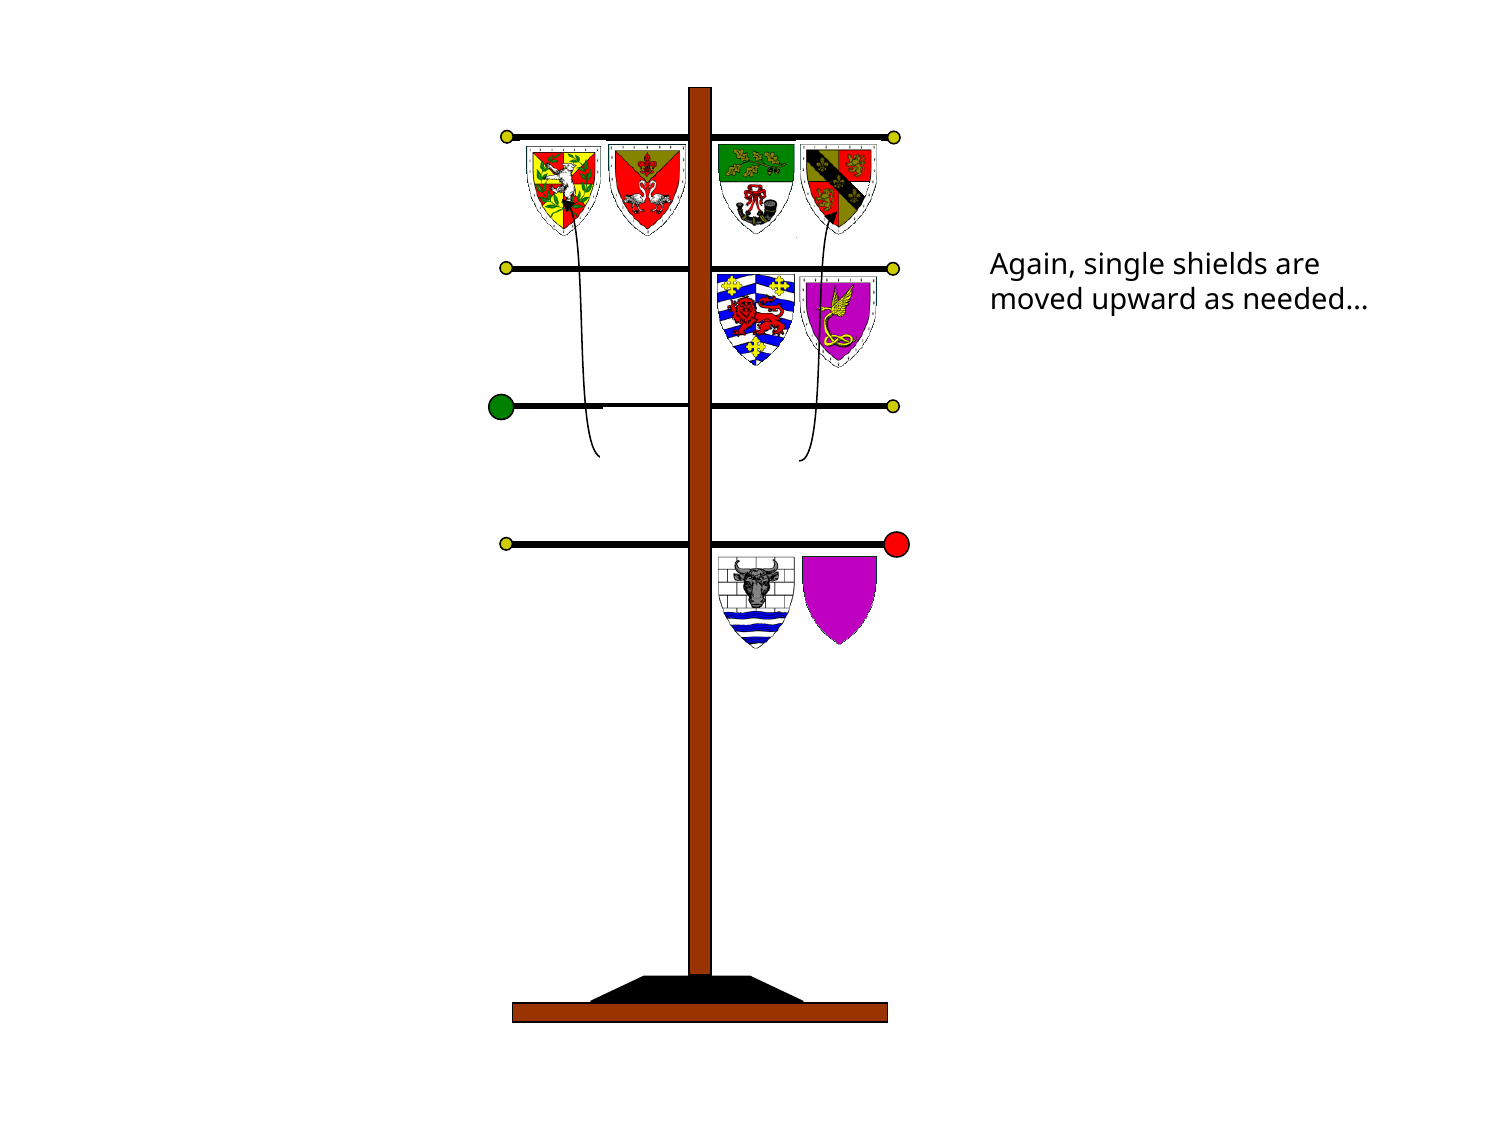

Again, single shields are
moved upward as needed…